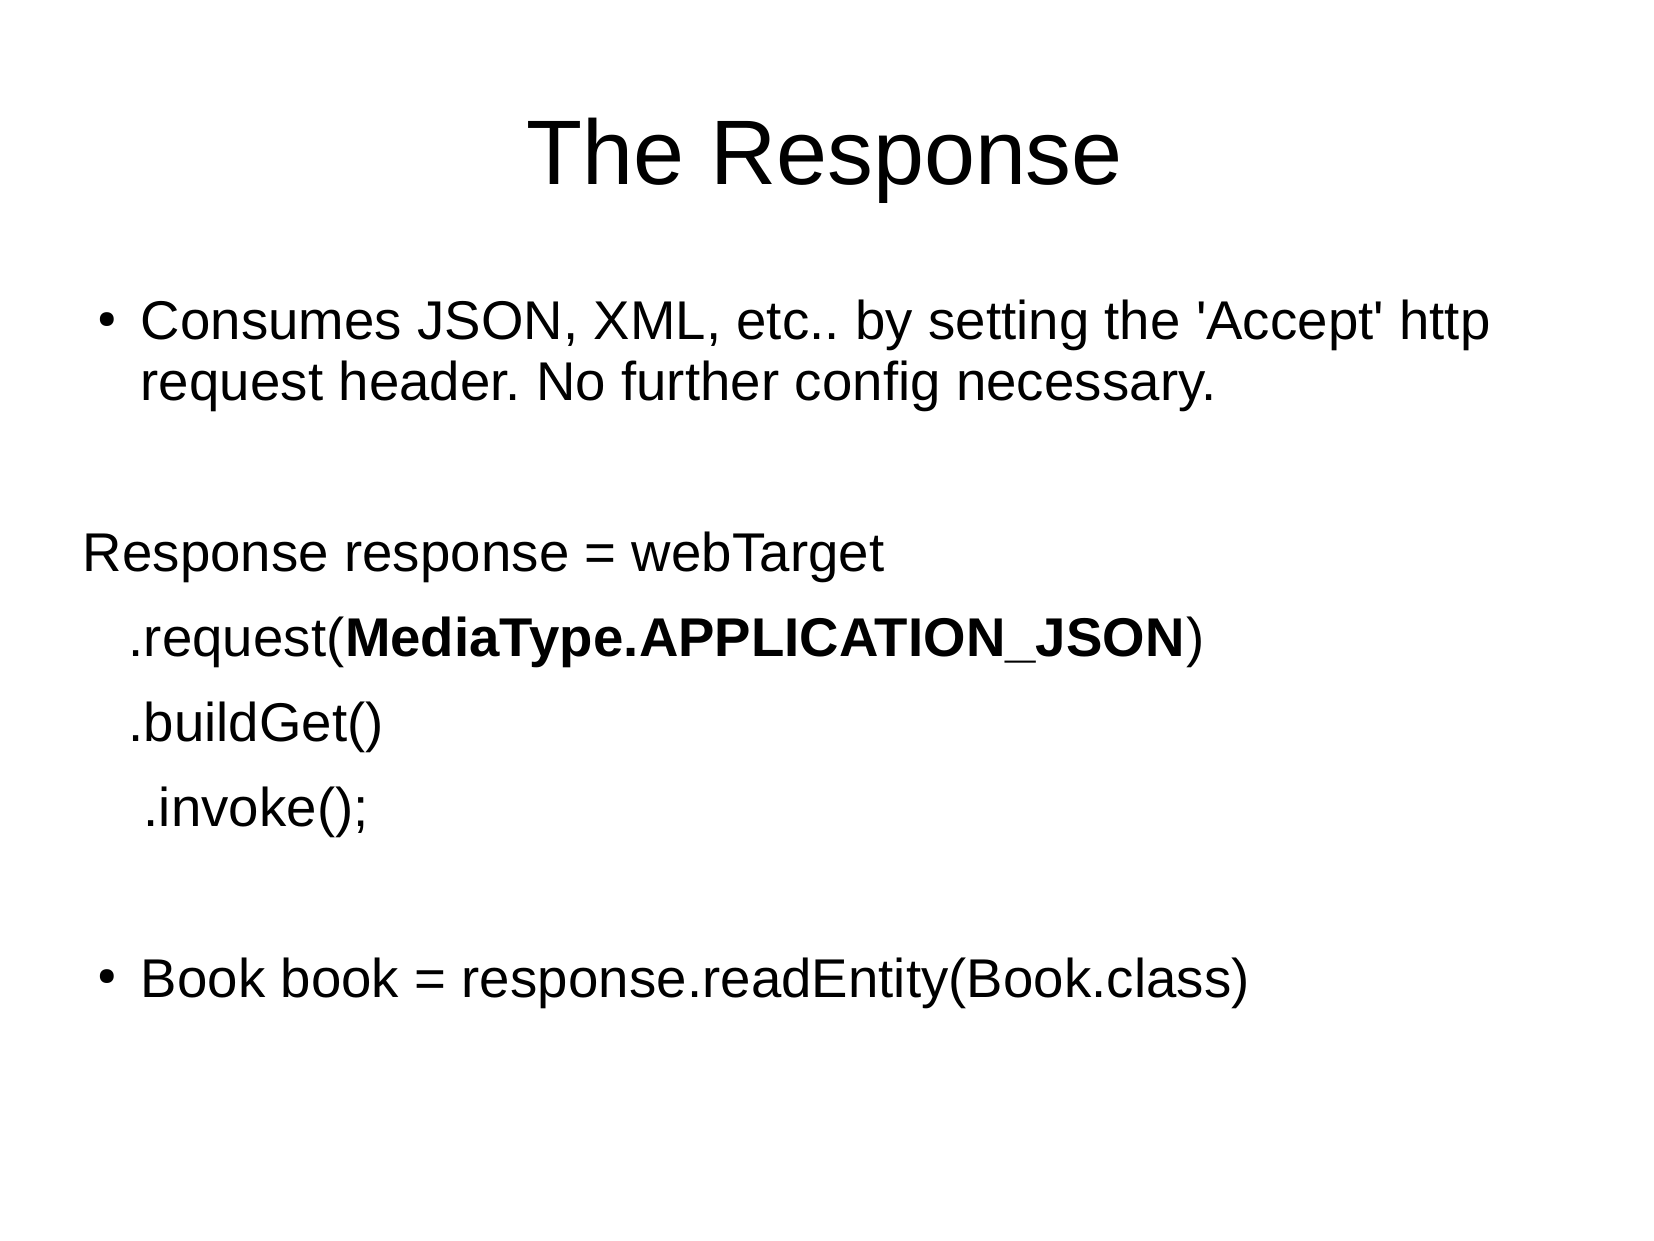

# The Response
Consumes JSON, XML, etc.. by setting the 'Accept' http request header. No further config necessary.
Response response = webTarget
 .request(MediaType.APPLICATION_JSON)
 .buildGet()
 .invoke();
Book book = response.readEntity(Book.class)